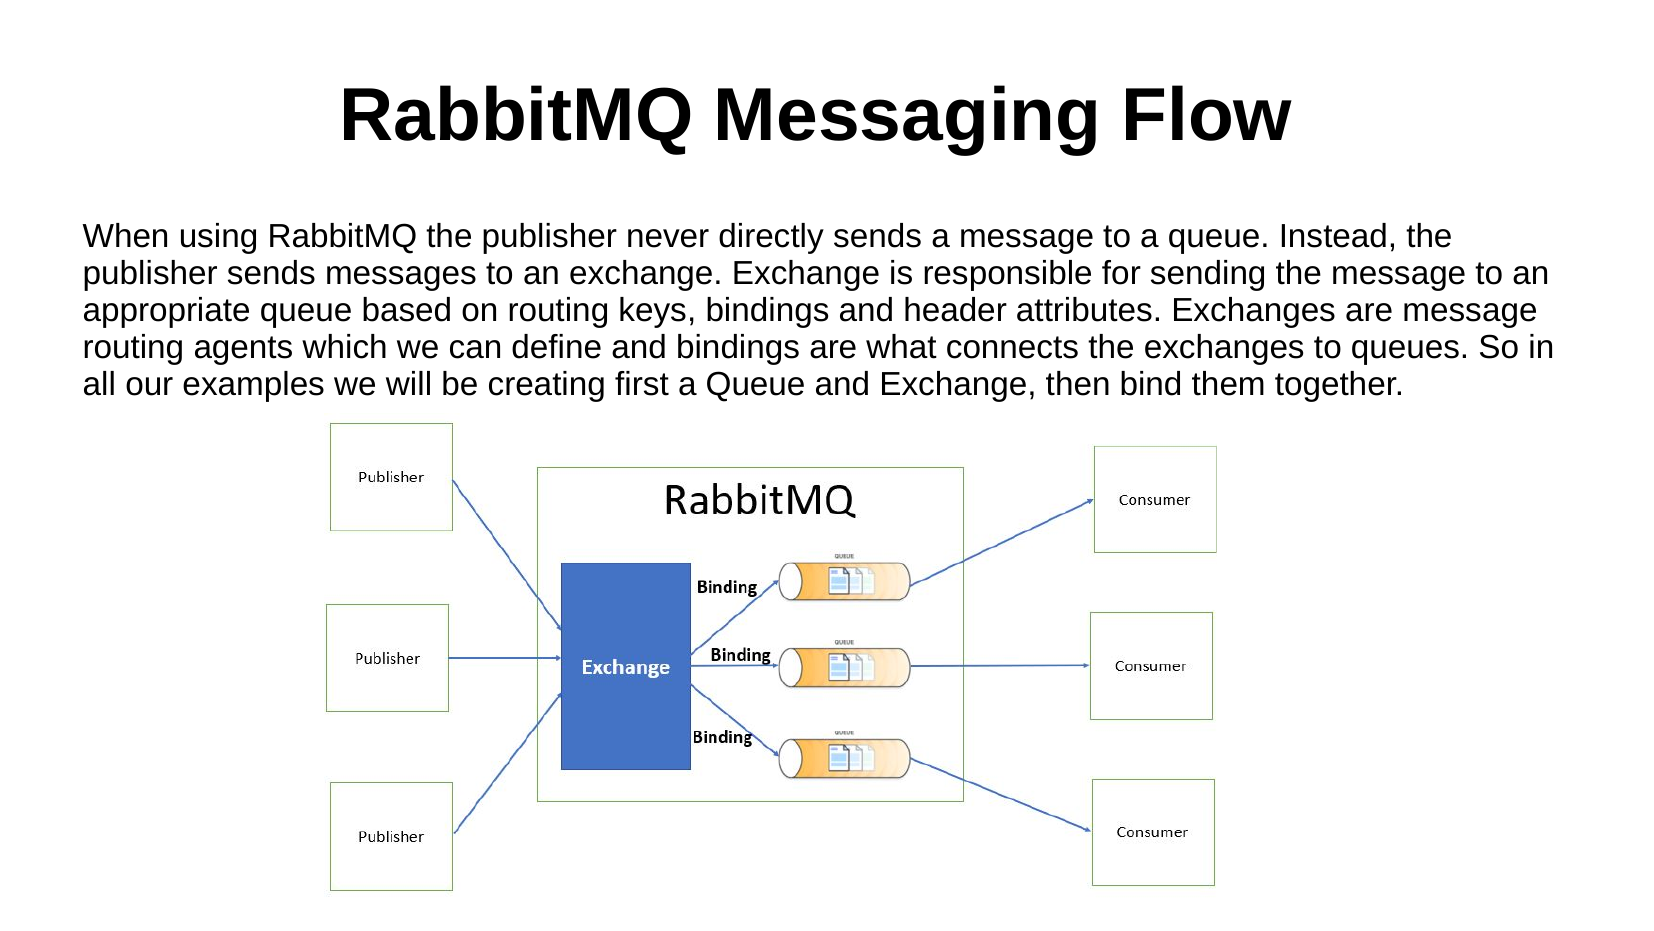

# RabbitMQ Messaging Flow
When using RabbitMQ the publisher never directly sends a message to a queue. Instead, the publisher sends messages to an exchange. Exchange is responsible for sending the message to an appropriate queue based on routing keys, bindings and header attributes. Exchanges are message routing agents which we can define and bindings are what connects the exchanges to queues. So in all our examples we will be creating first a Queue and Exchange, then bind them together.